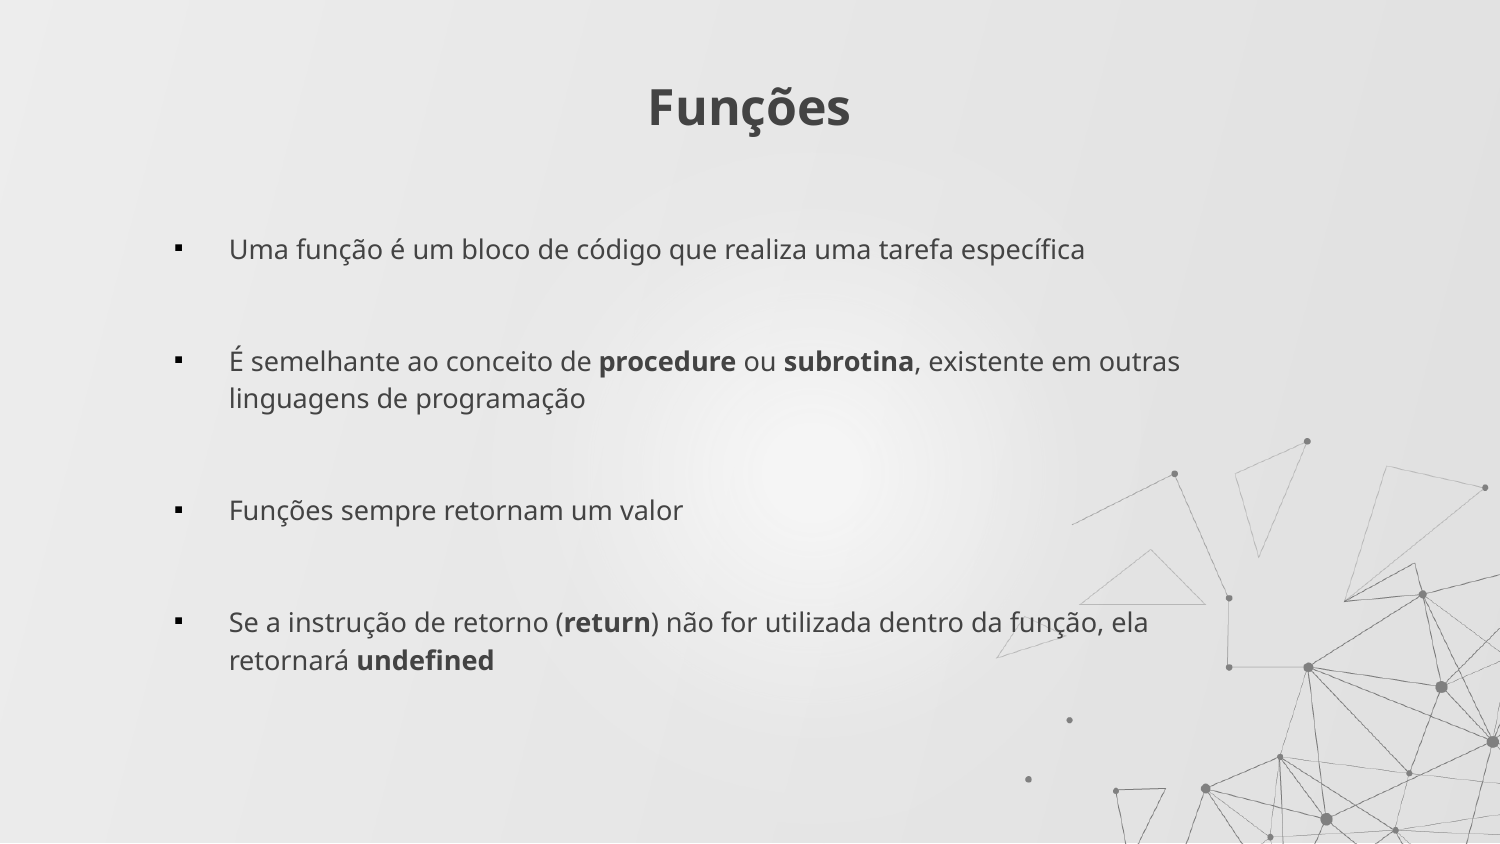

Funções
# Uma função é um bloco de código que realiza uma tarefa específica
É semelhante ao conceito de procedure ou subrotina, existente em outras linguagens de programação
Funções sempre retornam um valor
Se a instrução de retorno (return) não for utilizada dentro da função, ela retornará undefined